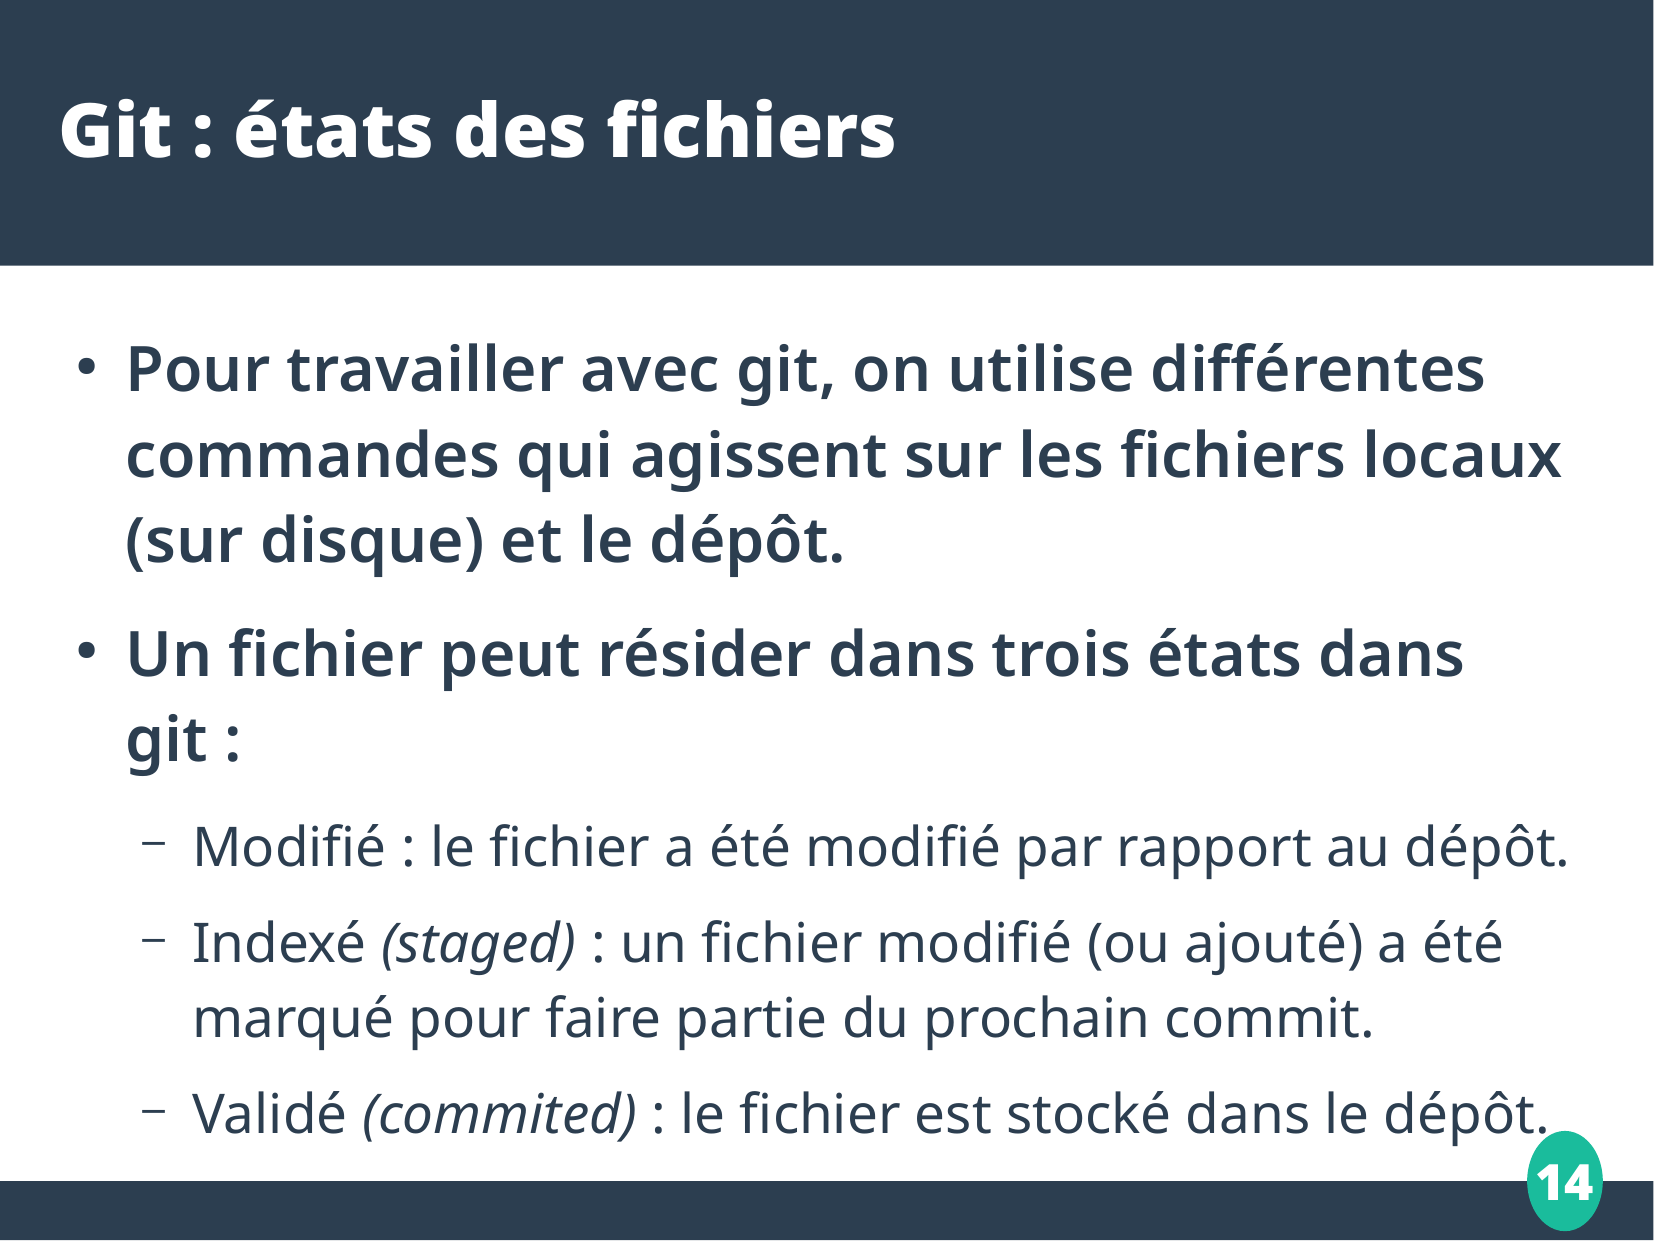

# Git : états des fichiers
Pour travailler avec git, on utilise différentes commandes qui agissent sur les fichiers locaux (sur disque) et le dépôt.
Un fichier peut résider dans trois états dans git :
Modifié : le fichier a été modifié par rapport au dépôt.
Indexé (staged) : un fichier modifié (ou ajouté) a été marqué pour faire partie du prochain commit.
Validé (commited) : le fichier est stocké dans le dépôt.